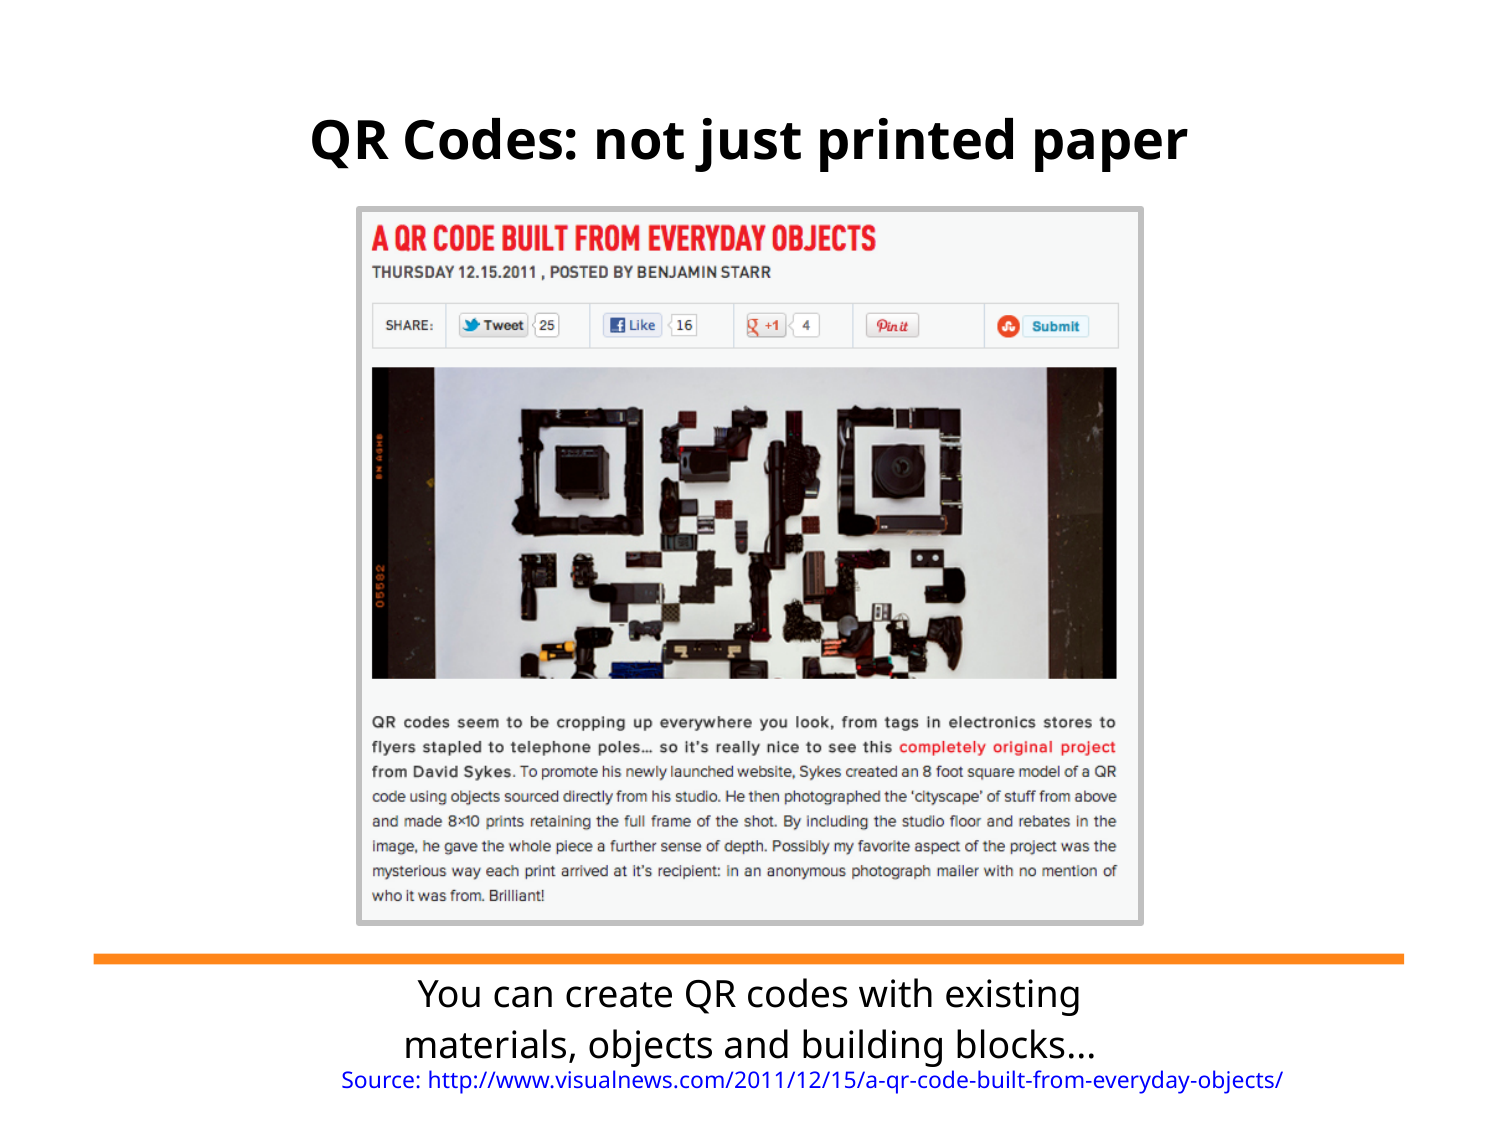

# QR Codes: not just printed paper
You can create QR codes with existing materials, objects and building blocks...
Source: http://www.visualnews.com/2011/12/15/a-qr-code-built-from-everyday-objects/